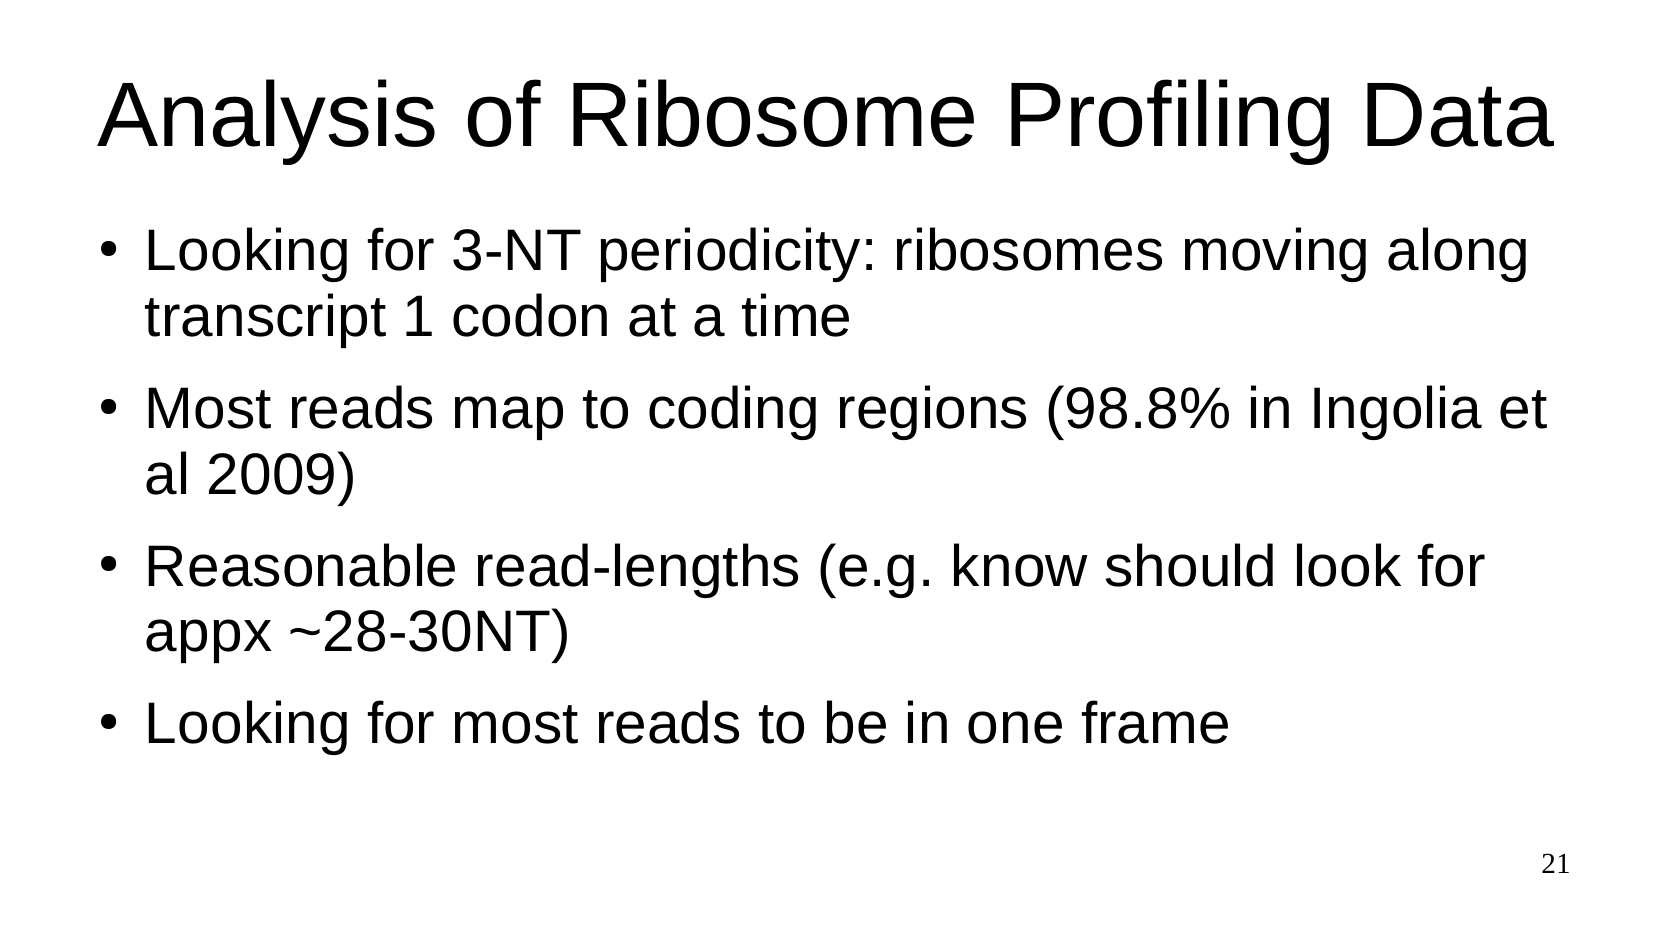

# Analysis of Ribosome Profiling Data
Looking for 3-NT periodicity: ribosomes moving along transcript 1 codon at a time
Most reads map to coding regions (98.8% in Ingolia et al 2009)
Reasonable read-lengths (e.g. know should look for appx ~28-30NT)
Looking for most reads to be in one frame
21